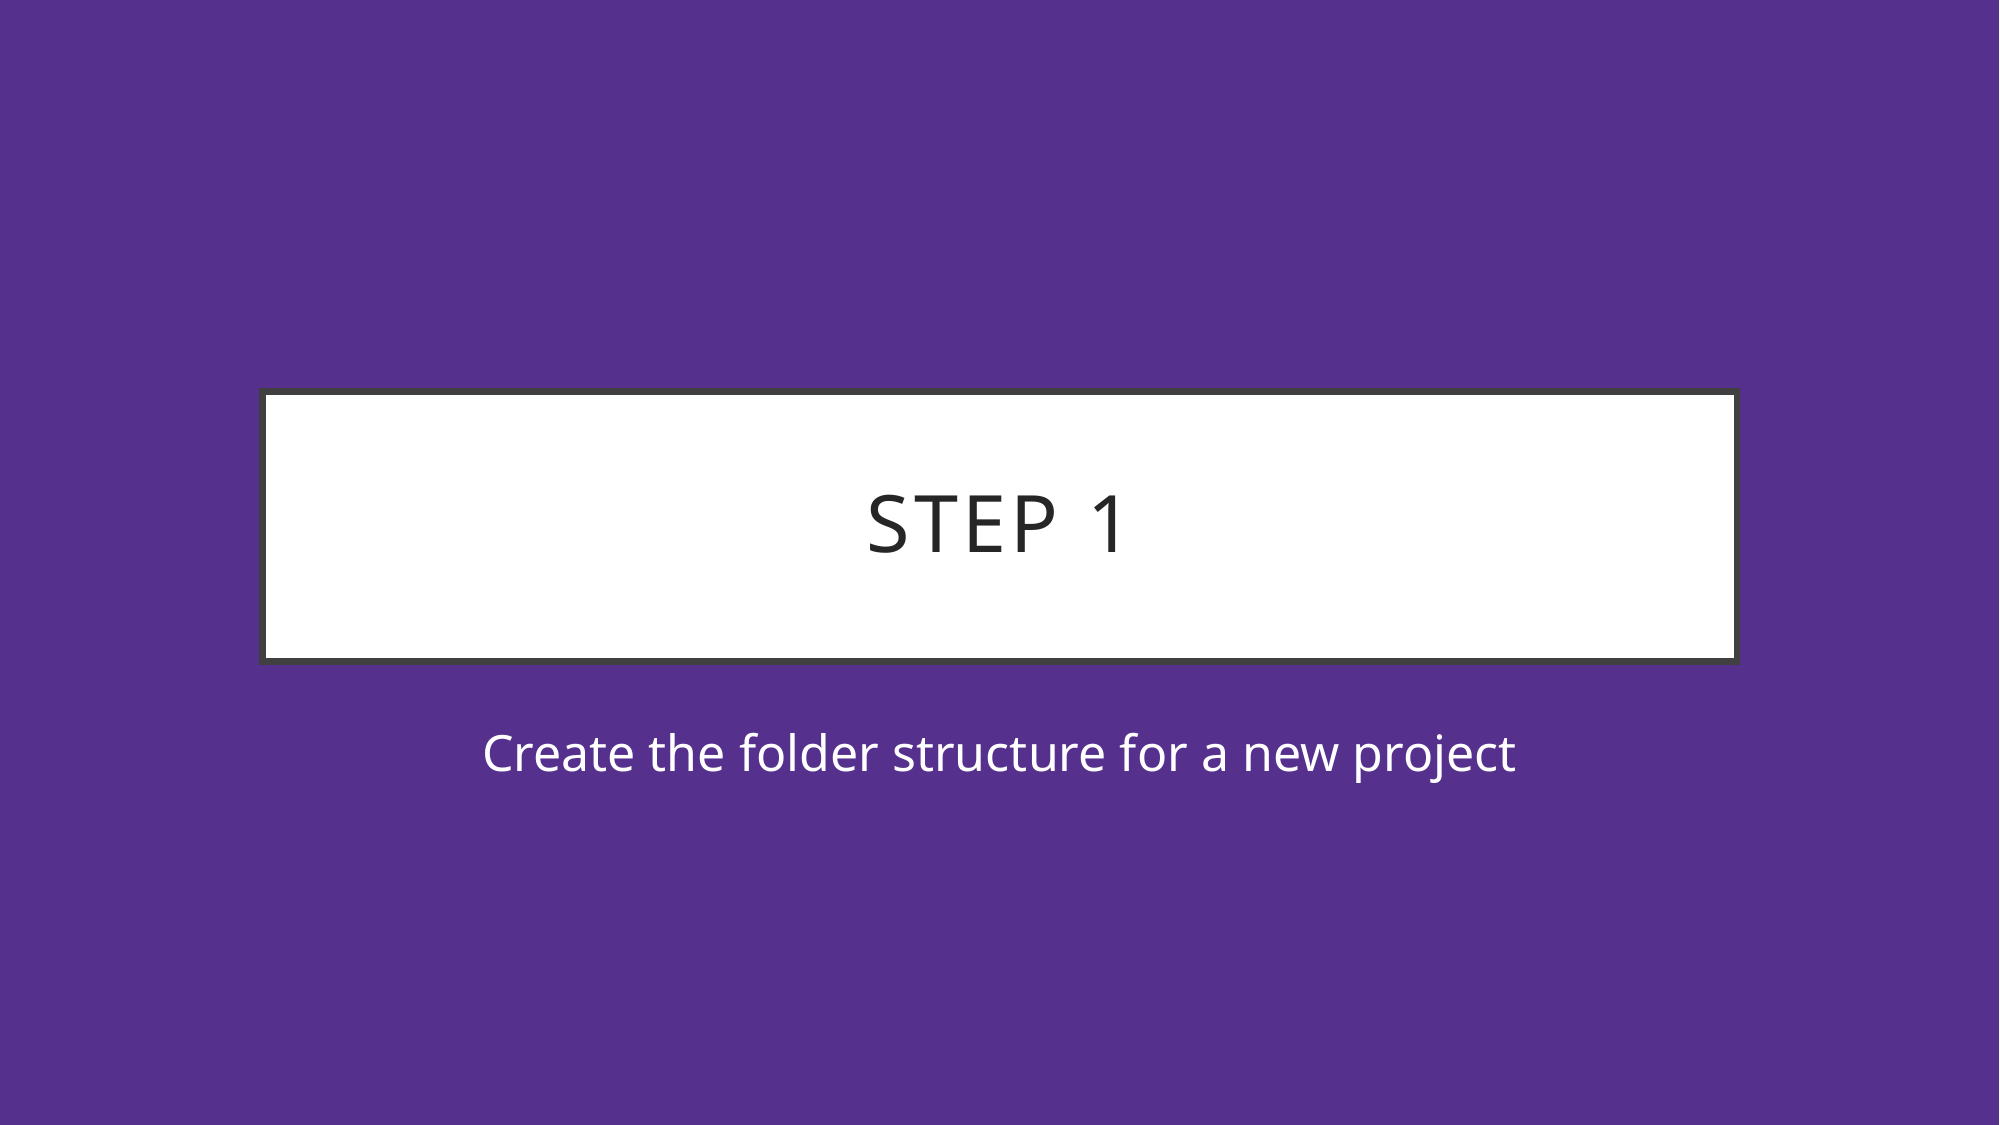

# Step 1
Create the folder structure for a new project